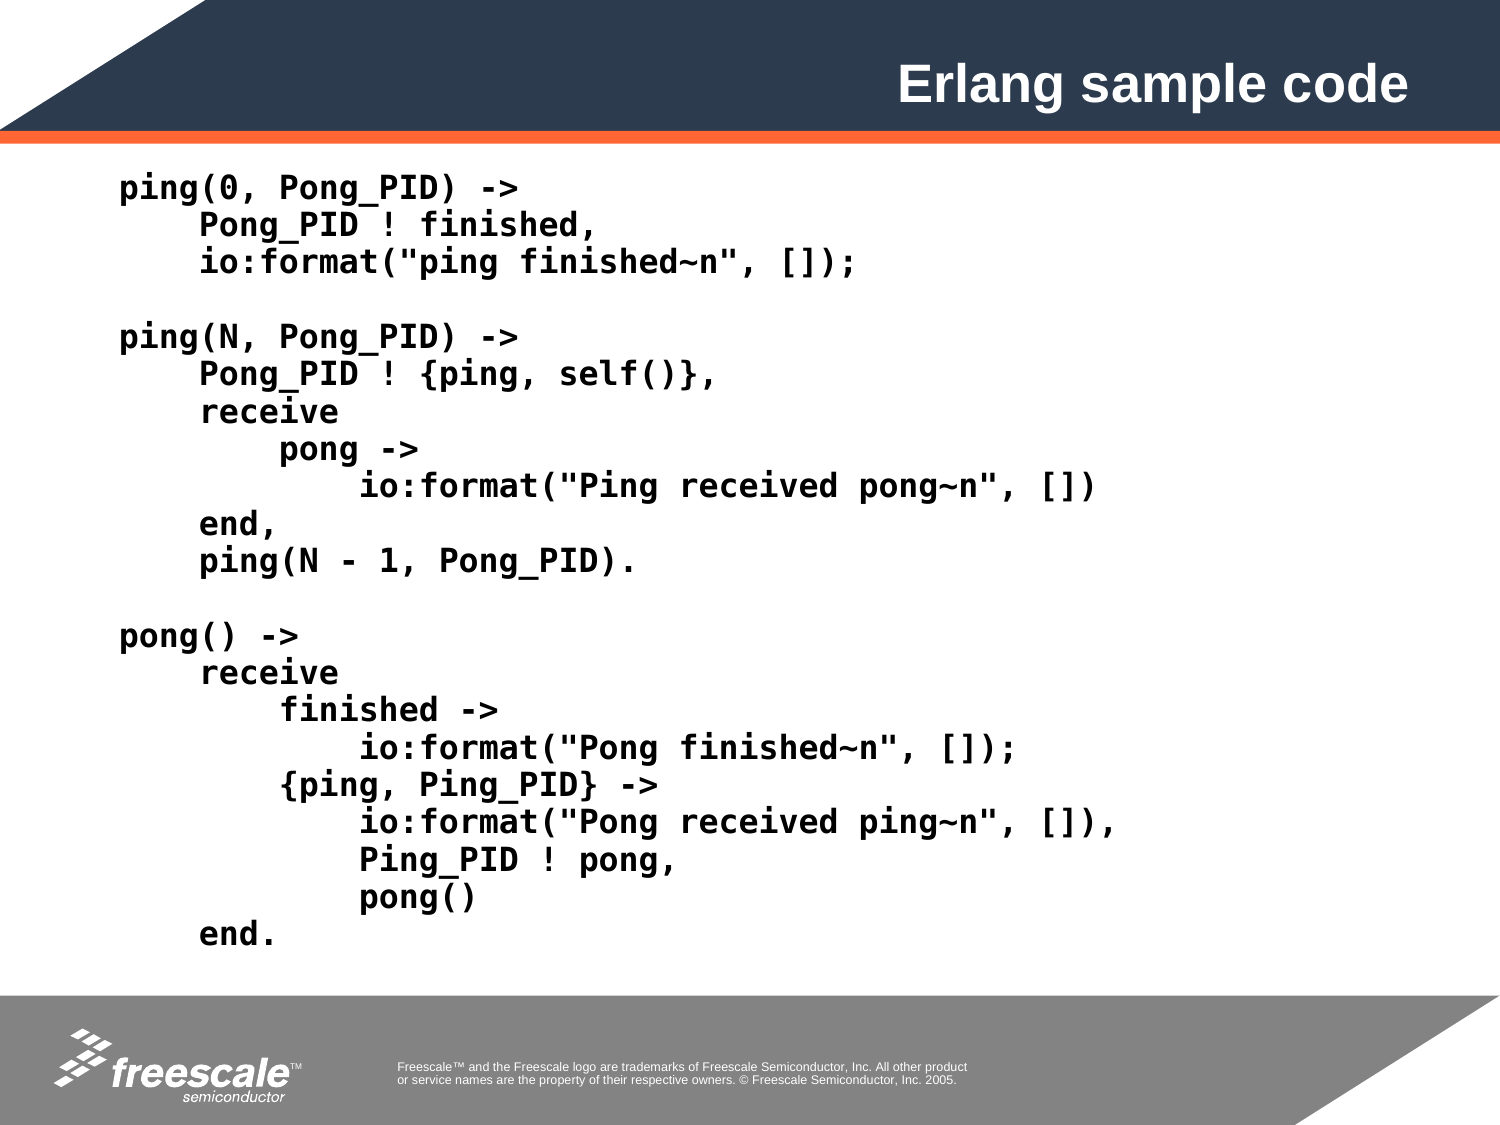

# Erlang sample code
ping(0, Pong_PID) ->
 Pong_PID ! finished,
 io:format("ping finished~n", []);
ping(N, Pong_PID) ->
 Pong_PID ! {ping, self()},
 receive
 pong ->
 io:format("Ping received pong~n", [])
 end,
 ping(N - 1, Pong_PID).
pong() ->
 receive
 finished ->
 io:format("Pong finished~n", []);
 {ping, Ping_PID} ->
 io:format("Pong received ping~n", []),
 Ping_PID ! pong,
 pong()
 end.